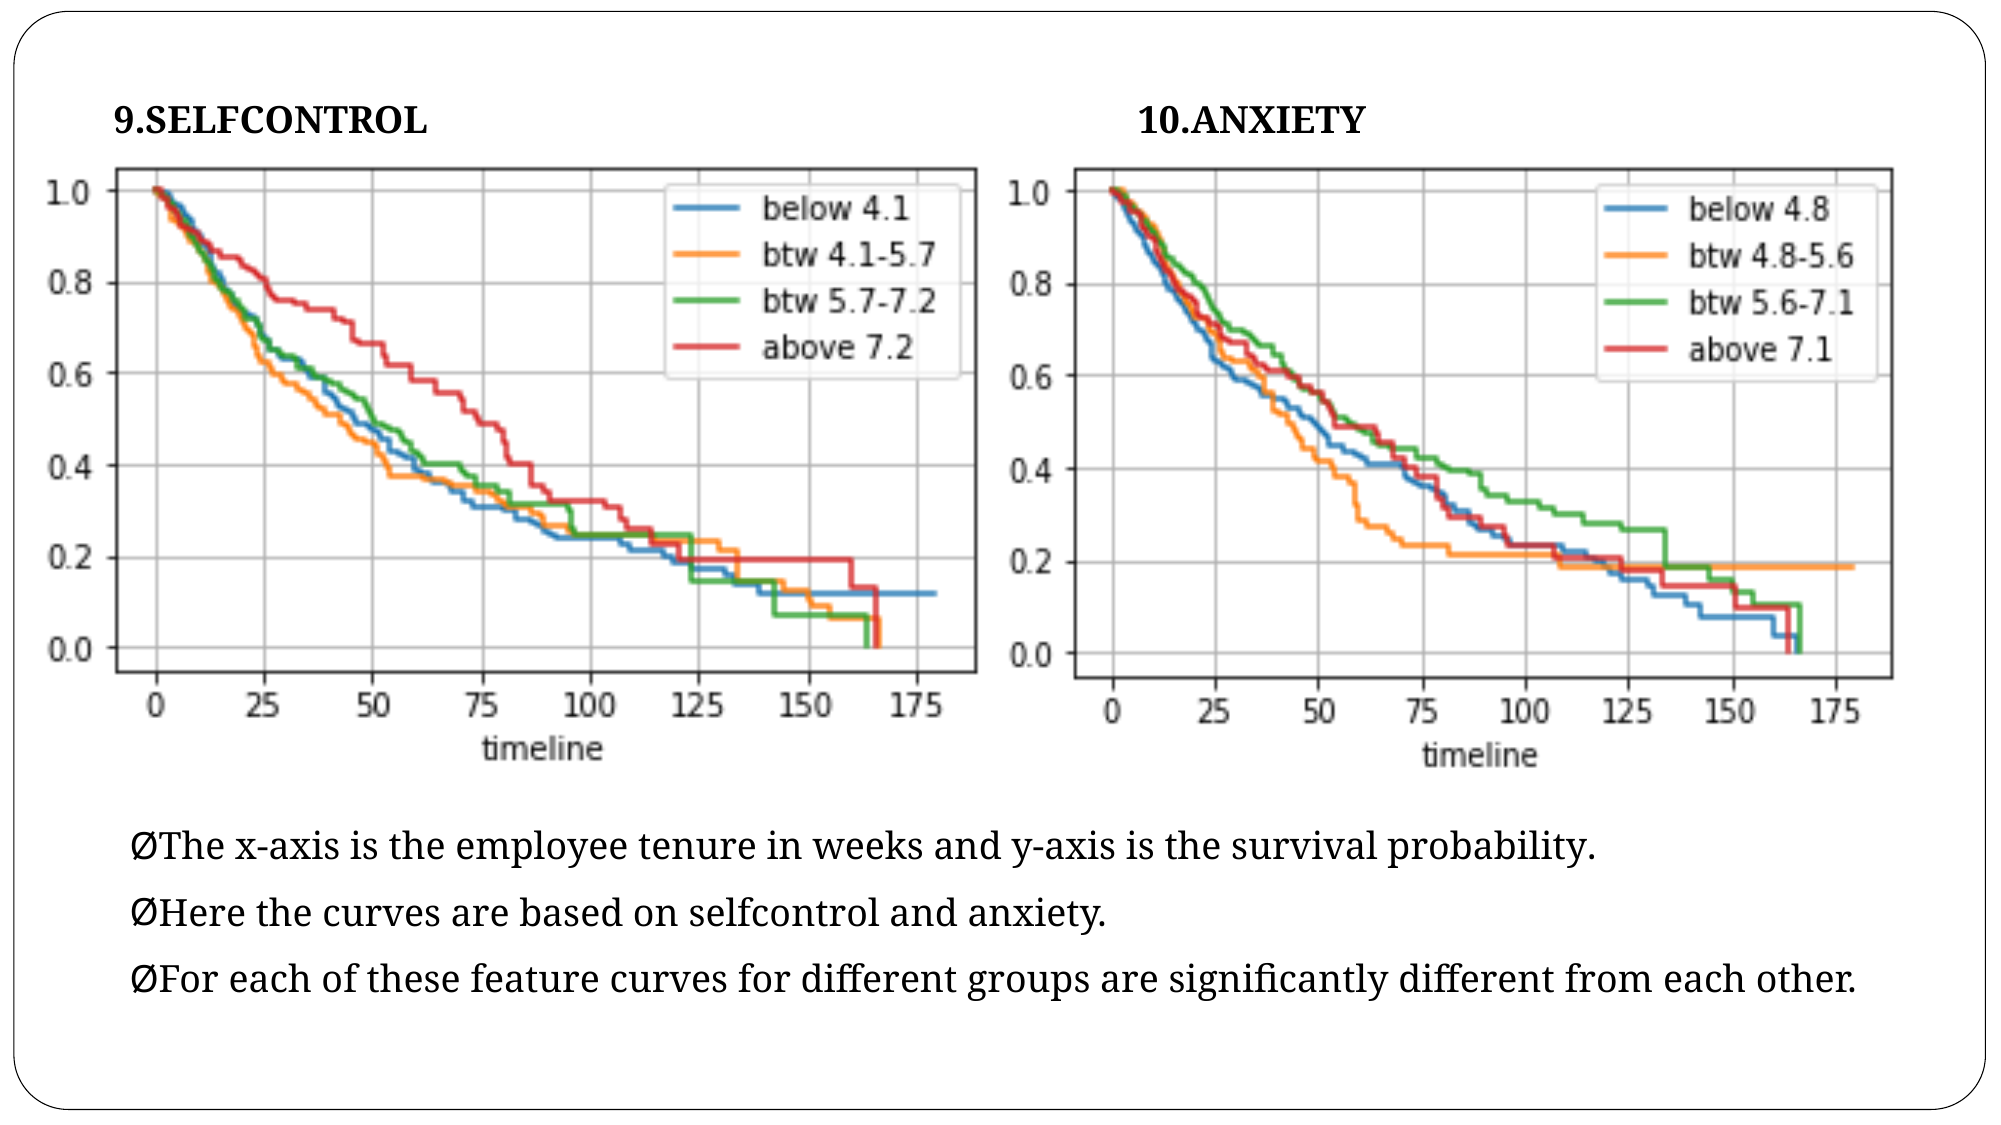

9.SELFCONTROL                                                                         10.ANXIETY
The x-axis is the employee tenure in weeks and y-axis is the survival probability.
Here the curves are based on selfcontrol and anxiety.
For each of these feature curves for different groups are significantly different from each other.